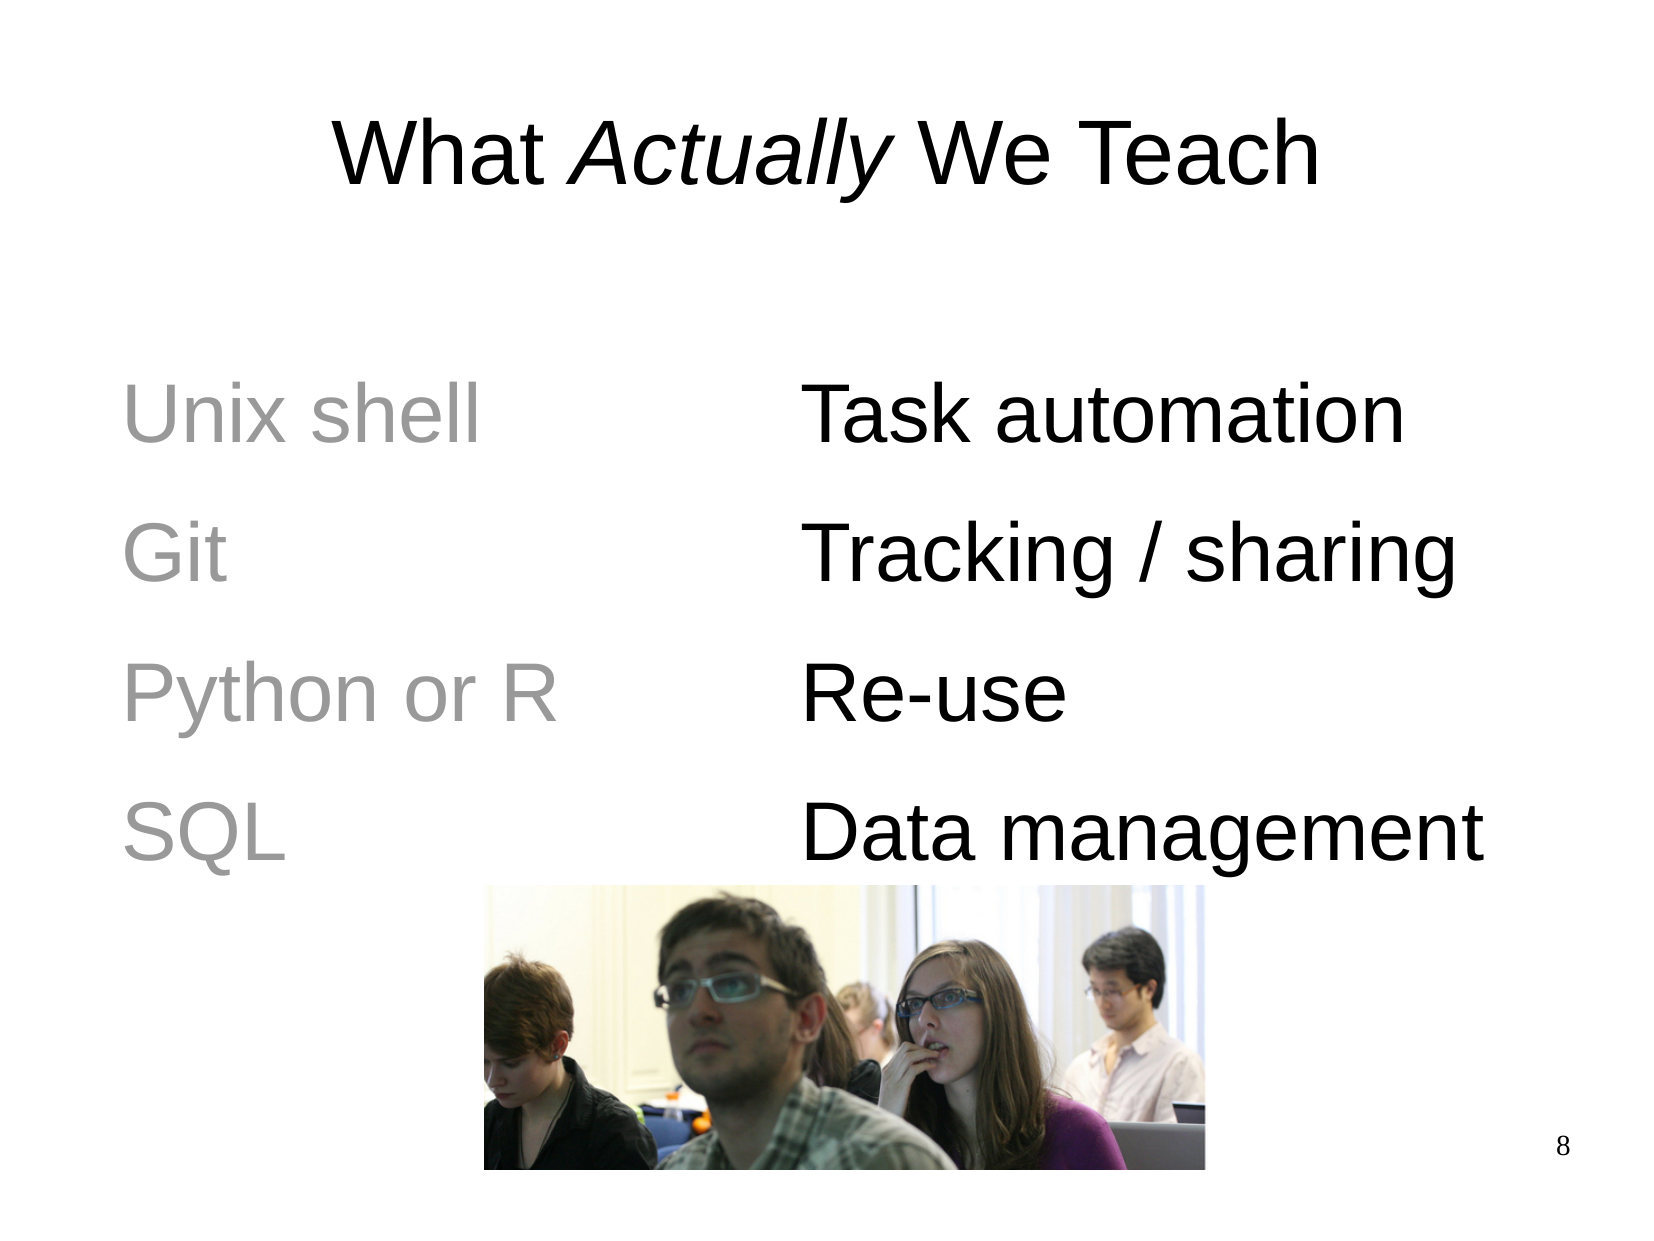

# What Actually We Teach
Unix shell
Git
Python or R
SQL
Task automation
Tracking / sharing
Re-use
Data management
8